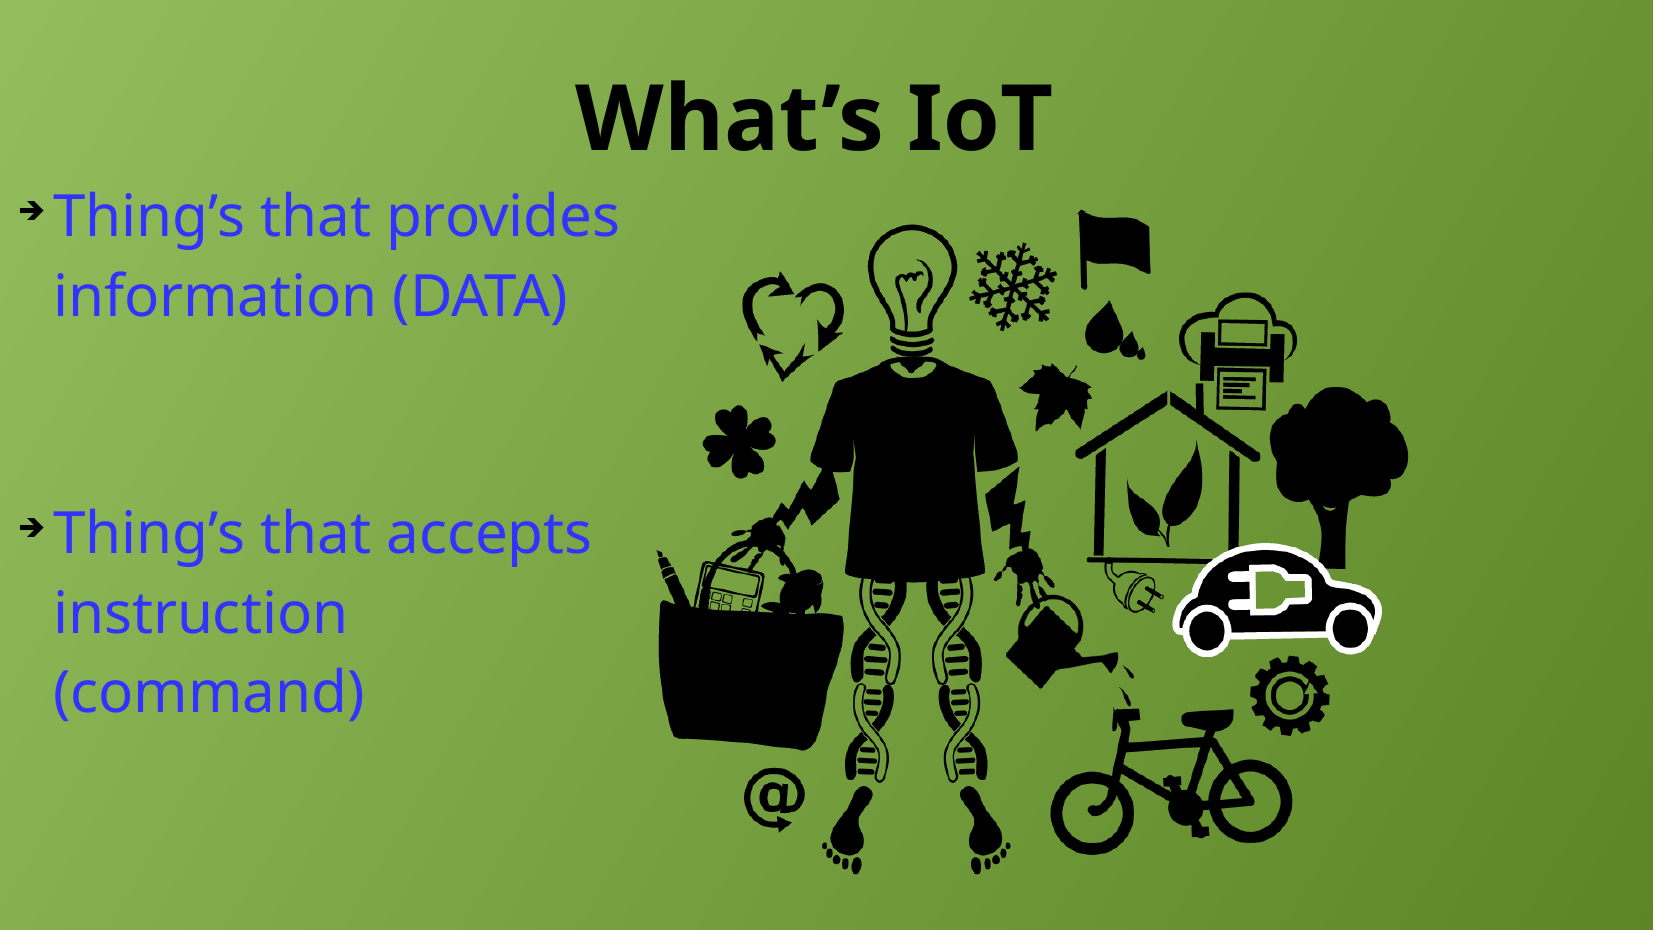

# What’s IoT
Thing’s that provides information (DATA)
Thing’s that accepts
instruction (command)